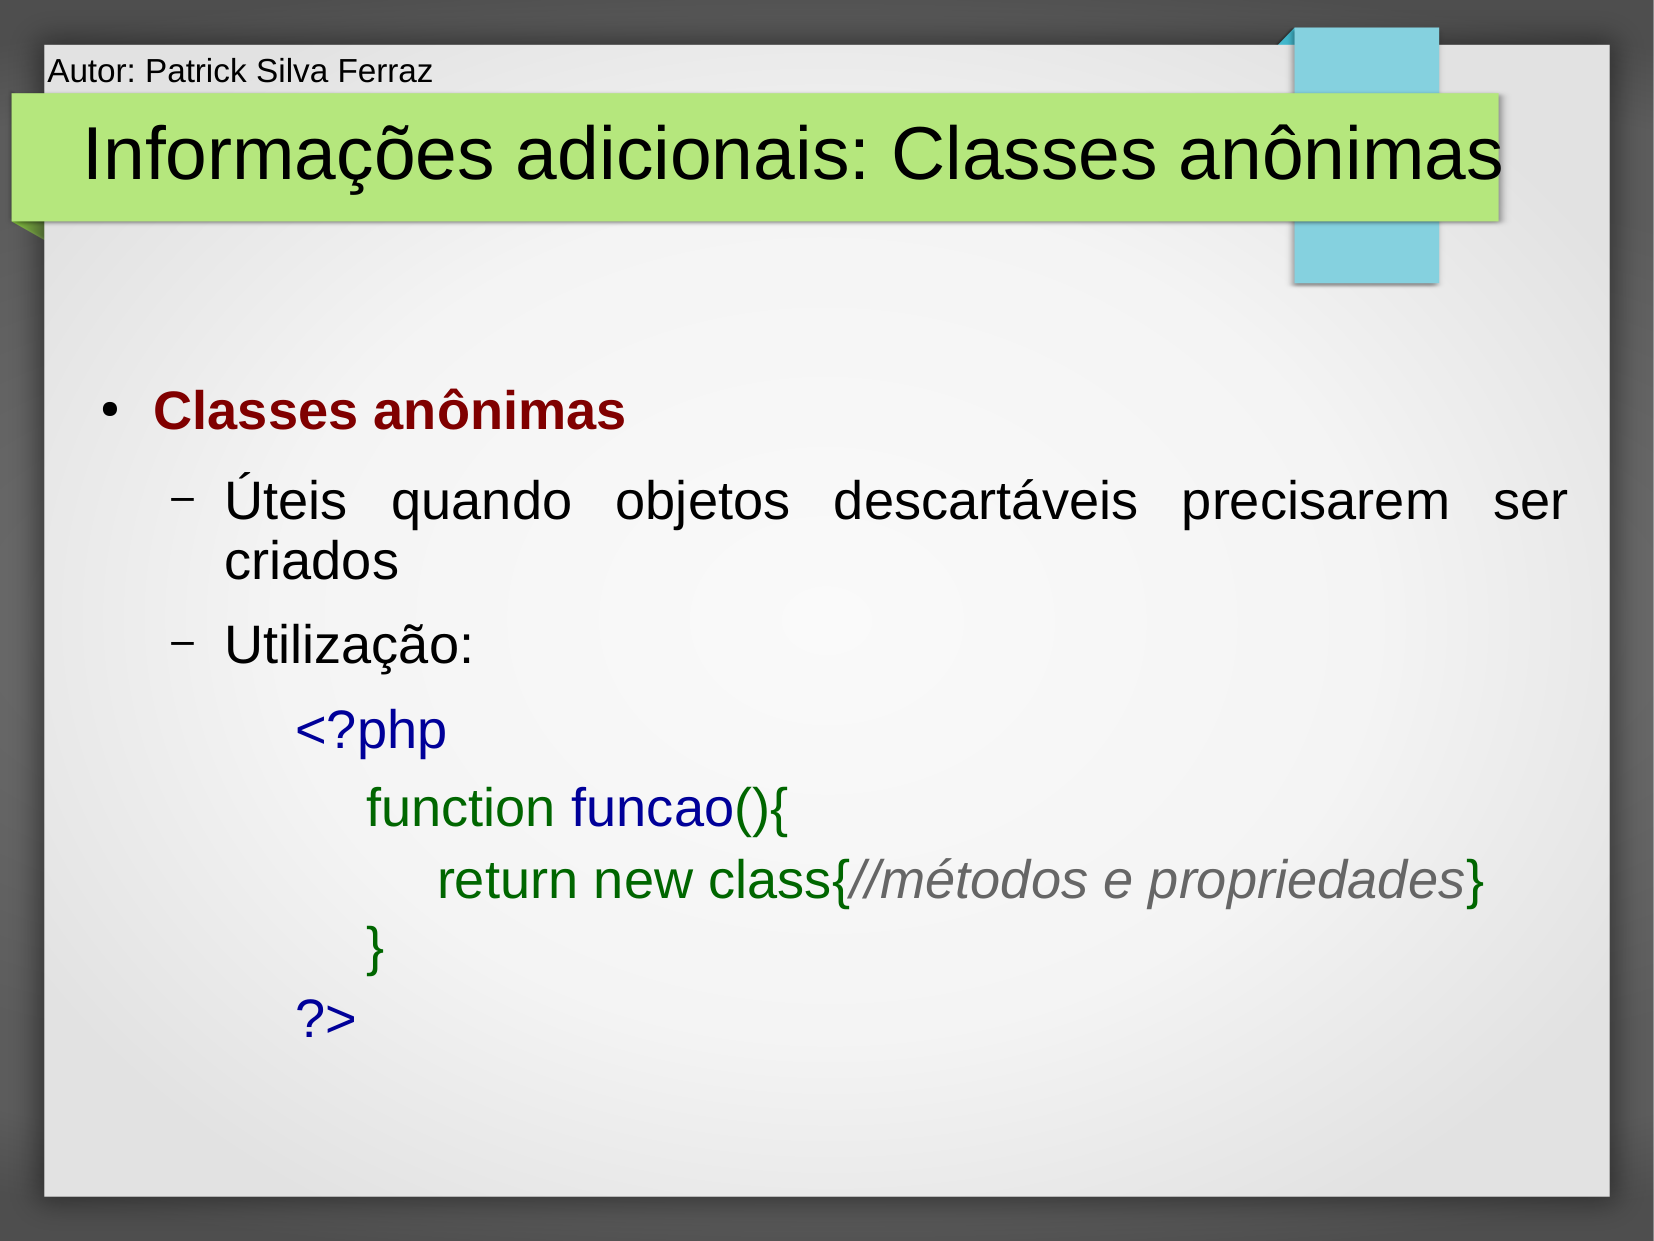

Autor: Patrick Silva Ferraz
# Informações adicionais: Classes anônimas
Classes anônimas
Úteis quando objetos descartáveis precisarem ser criados
Utilização:
<?php
function funcao(){
return new class{//métodos e propriedades}
}
?>